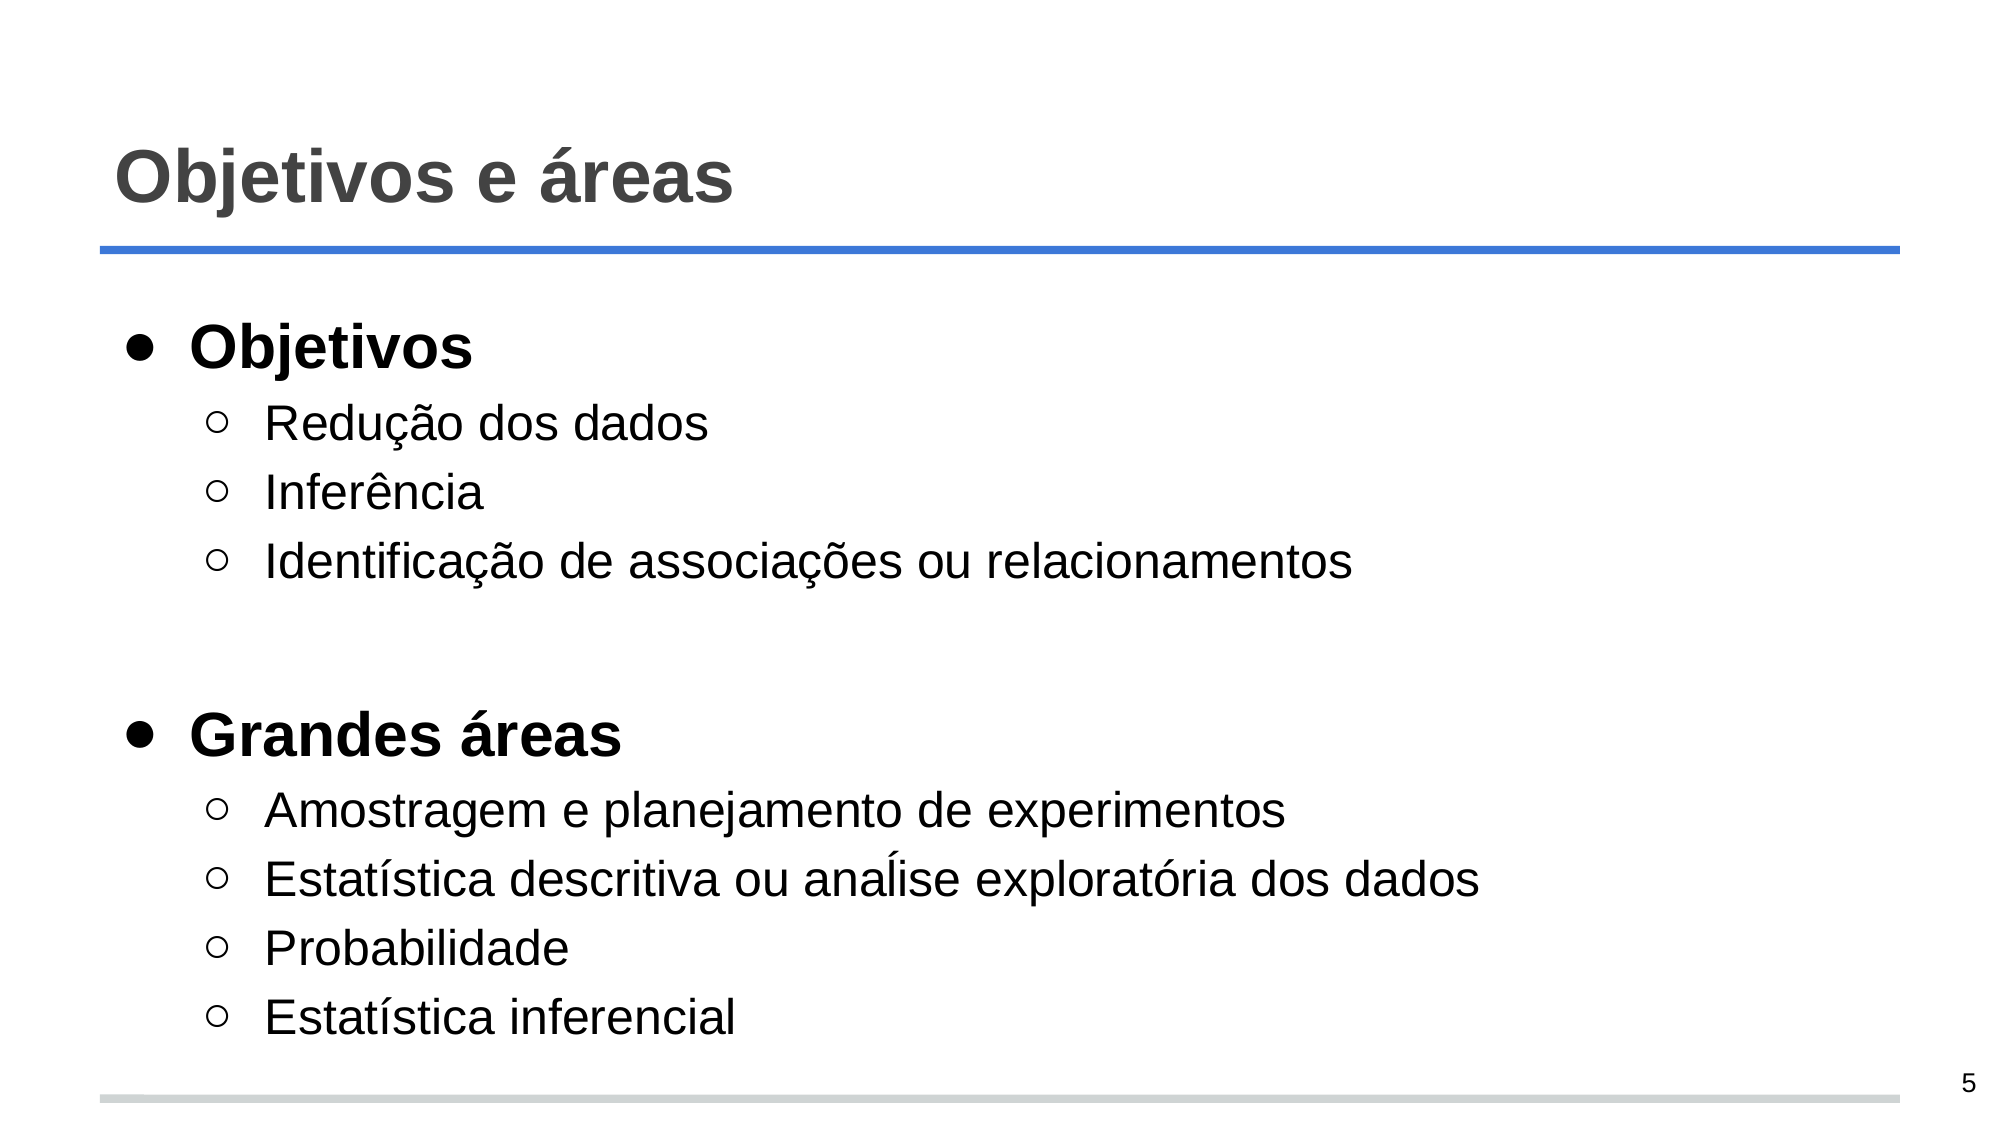

# Objetivos e áreas
Objetivos
Redução dos dados
Inferência
Identificação de associações ou relacionamentos
Grandes áreas
Amostragem e planejamento de experimentos
Estatística descritiva ou anaĺise exploratória dos dados
Probabilidade
Estatística inferencial